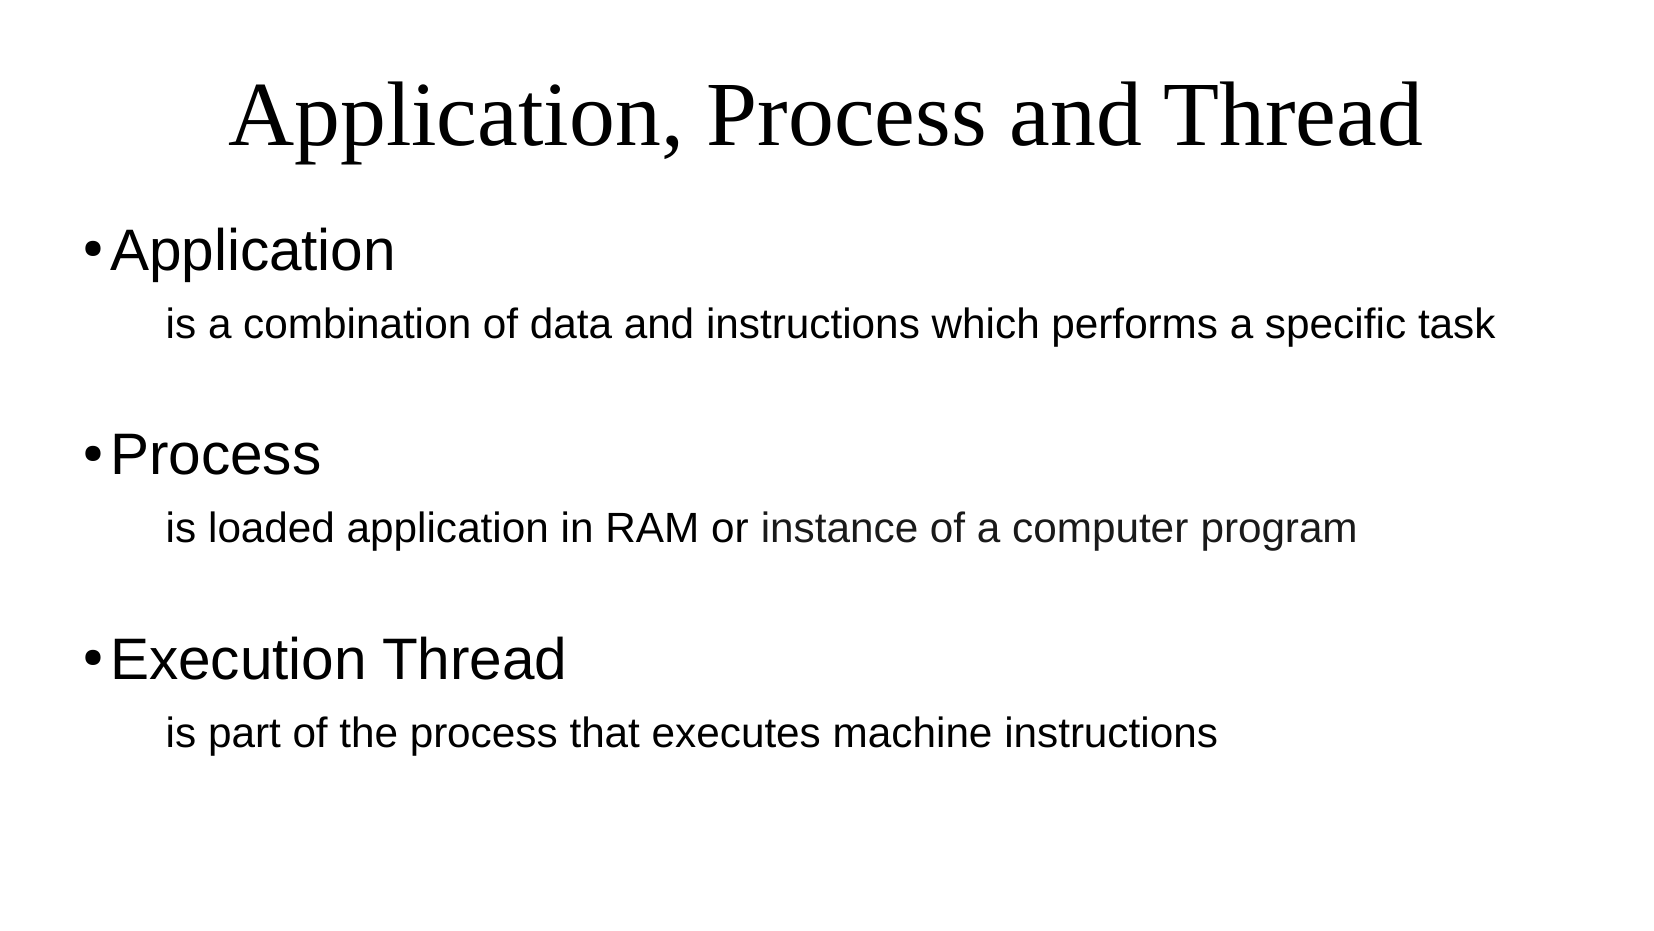

# Application, Process and Thread
Application
is a combination of data and instructions which performs a specific task
Process
is loaded application in RAM or instance of a computer program
Execution Thread
is part of the process that executes machine instructions